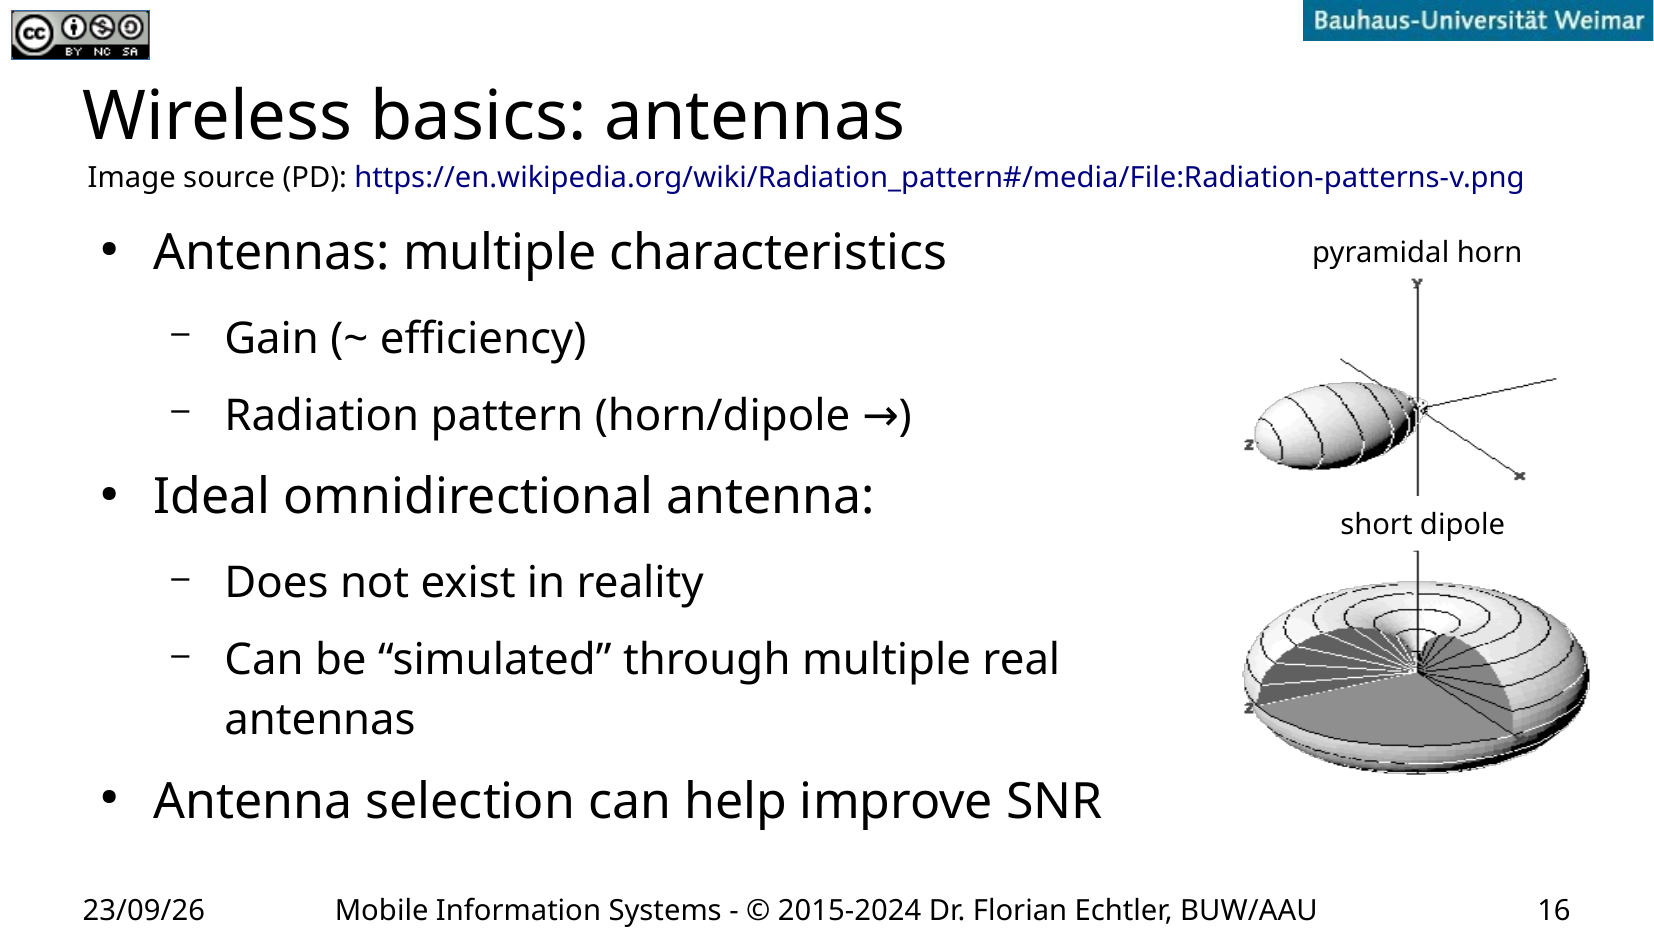

# Wireless basics: antennas
Image source (PD): https://en.wikipedia.org/wiki/Radiation_pattern#/media/File:Radiation-patterns-v.png
Antennas: multiple characteristics
Gain (~ efficiency)
Radiation pattern (horn/dipole →)
Ideal omnidirectional antenna:
Does not exist in reality
Can be “simulated” through multiple real antennas
Antenna selection can help improve SNR
pyramidal horn
short dipole
Mobile Information Systems - © 2015-2024 Dr. Florian Echtler, BUW/AAU
16